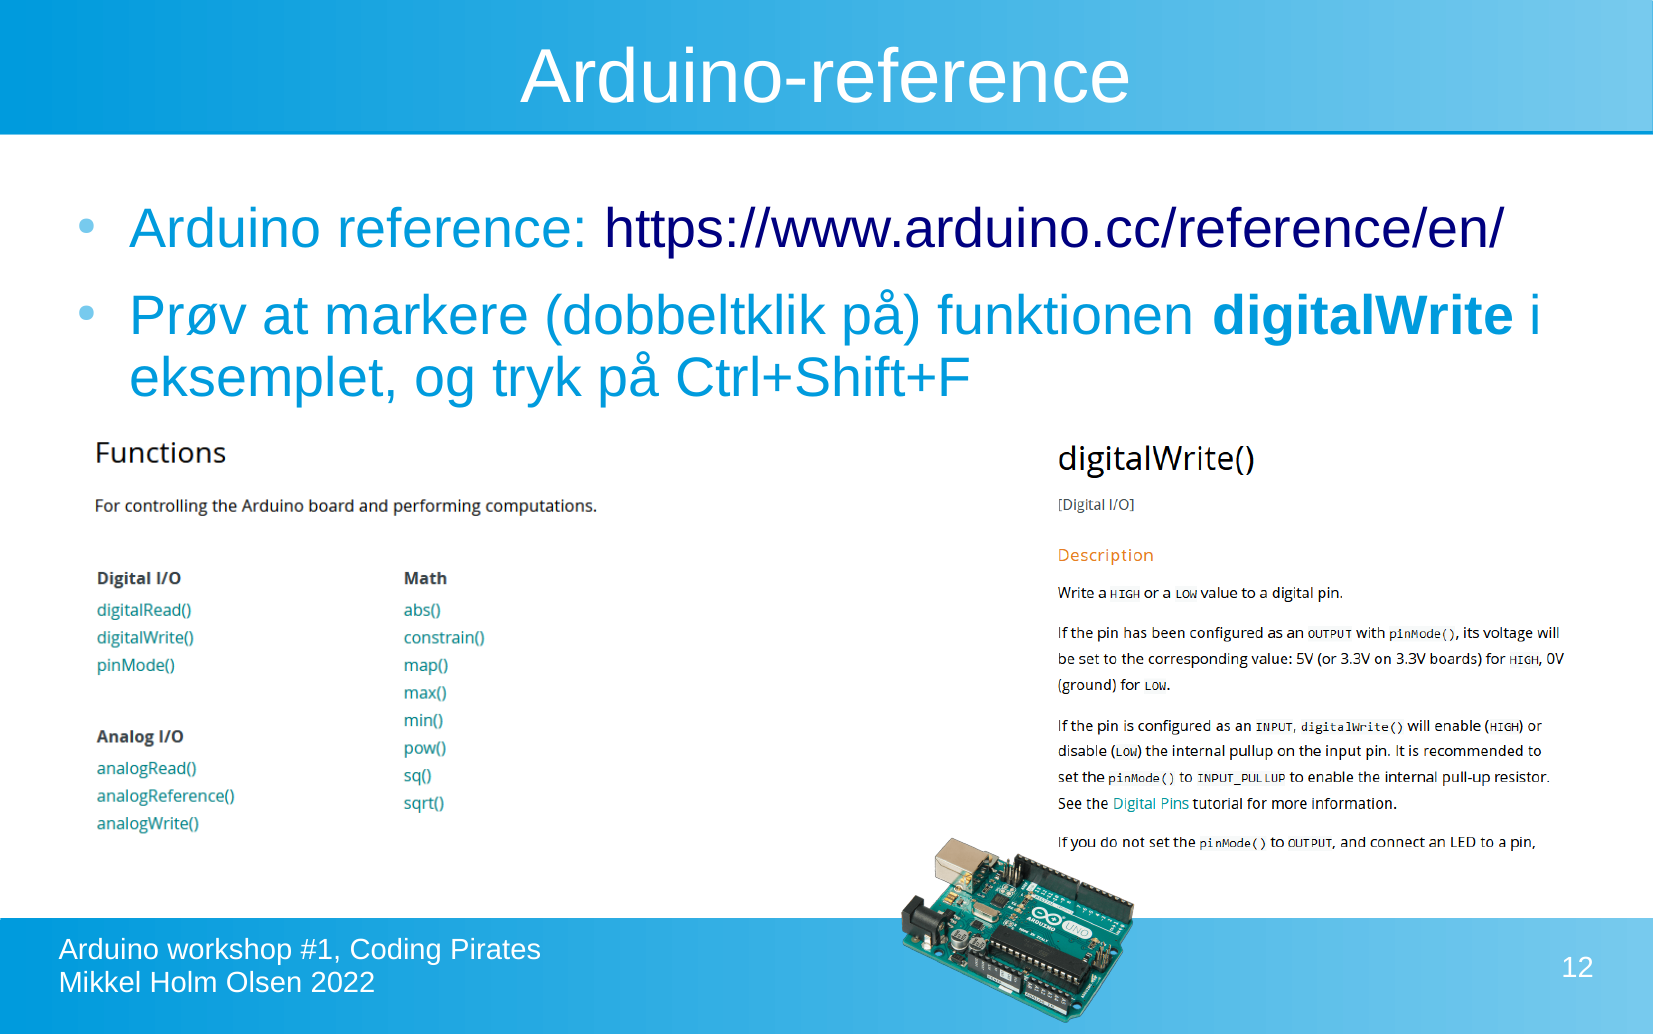

# Arduino-reference
Arduino reference: https://www.arduino.cc/reference/en/
Prøv at markere (dobbeltklik på) funktionen digitalWrite i eksemplet, og tryk på Ctrl+Shift+F
12